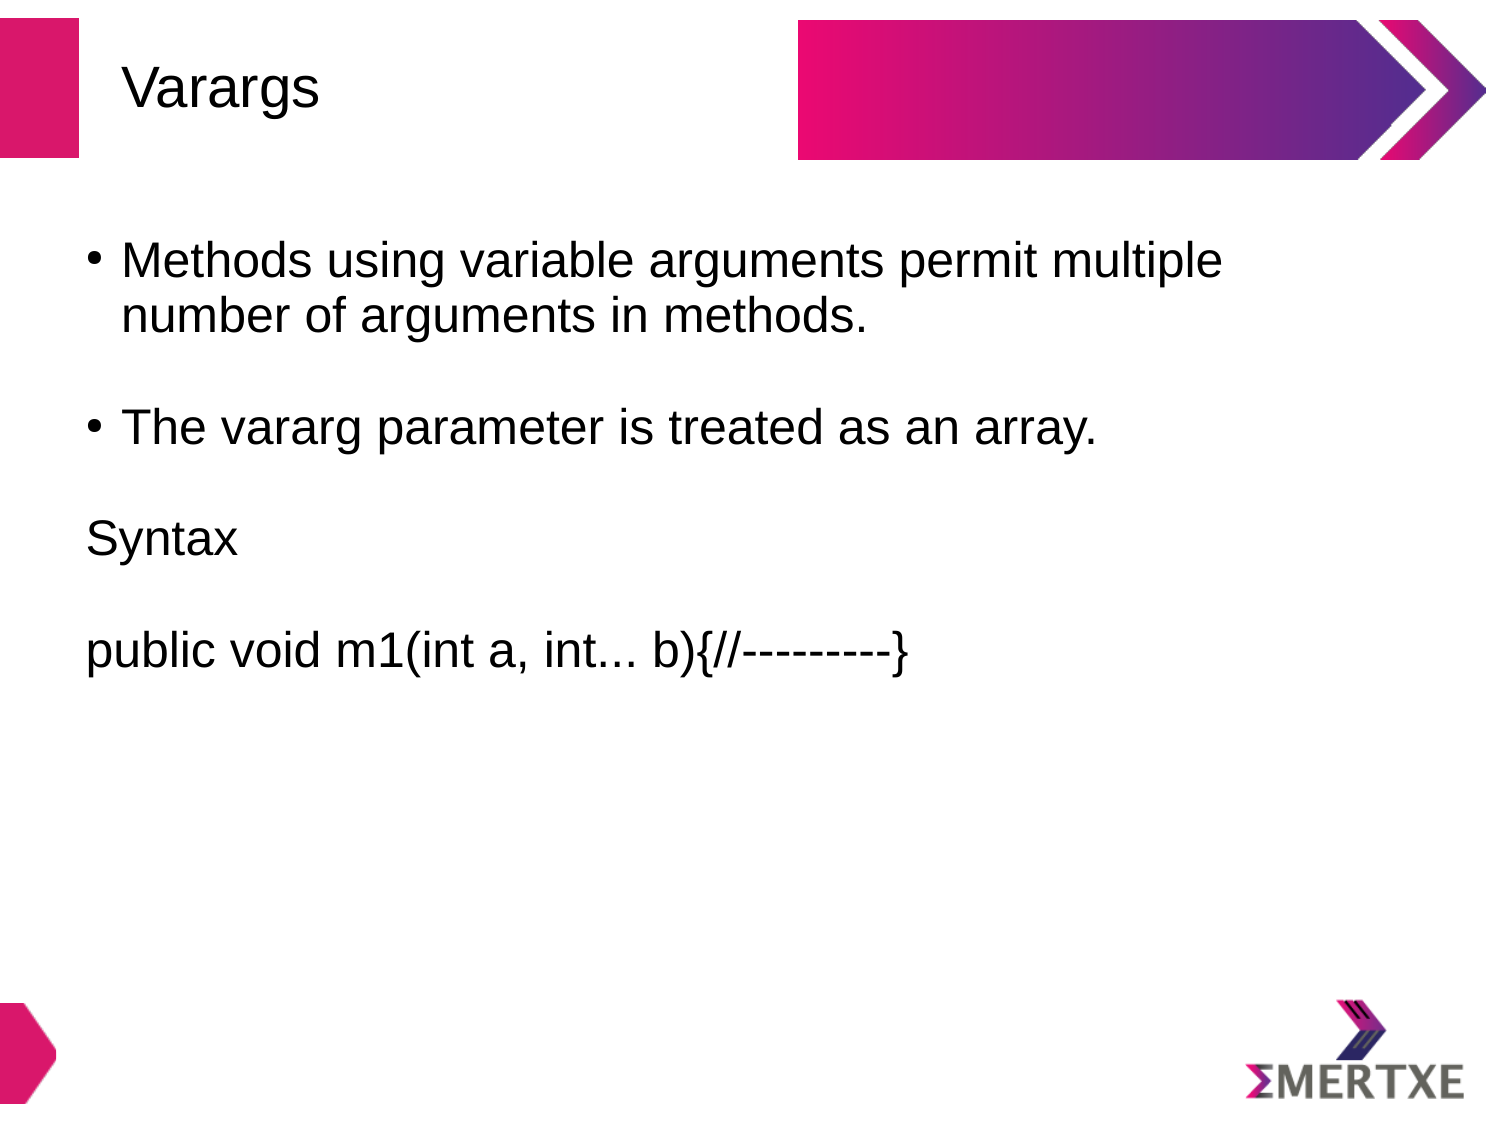

Varargs
Methods using variable arguments permit multiple number of arguments in methods.
The vararg parameter is treated as an array.
Syntax
public void m1(int a, int... b){//---------}